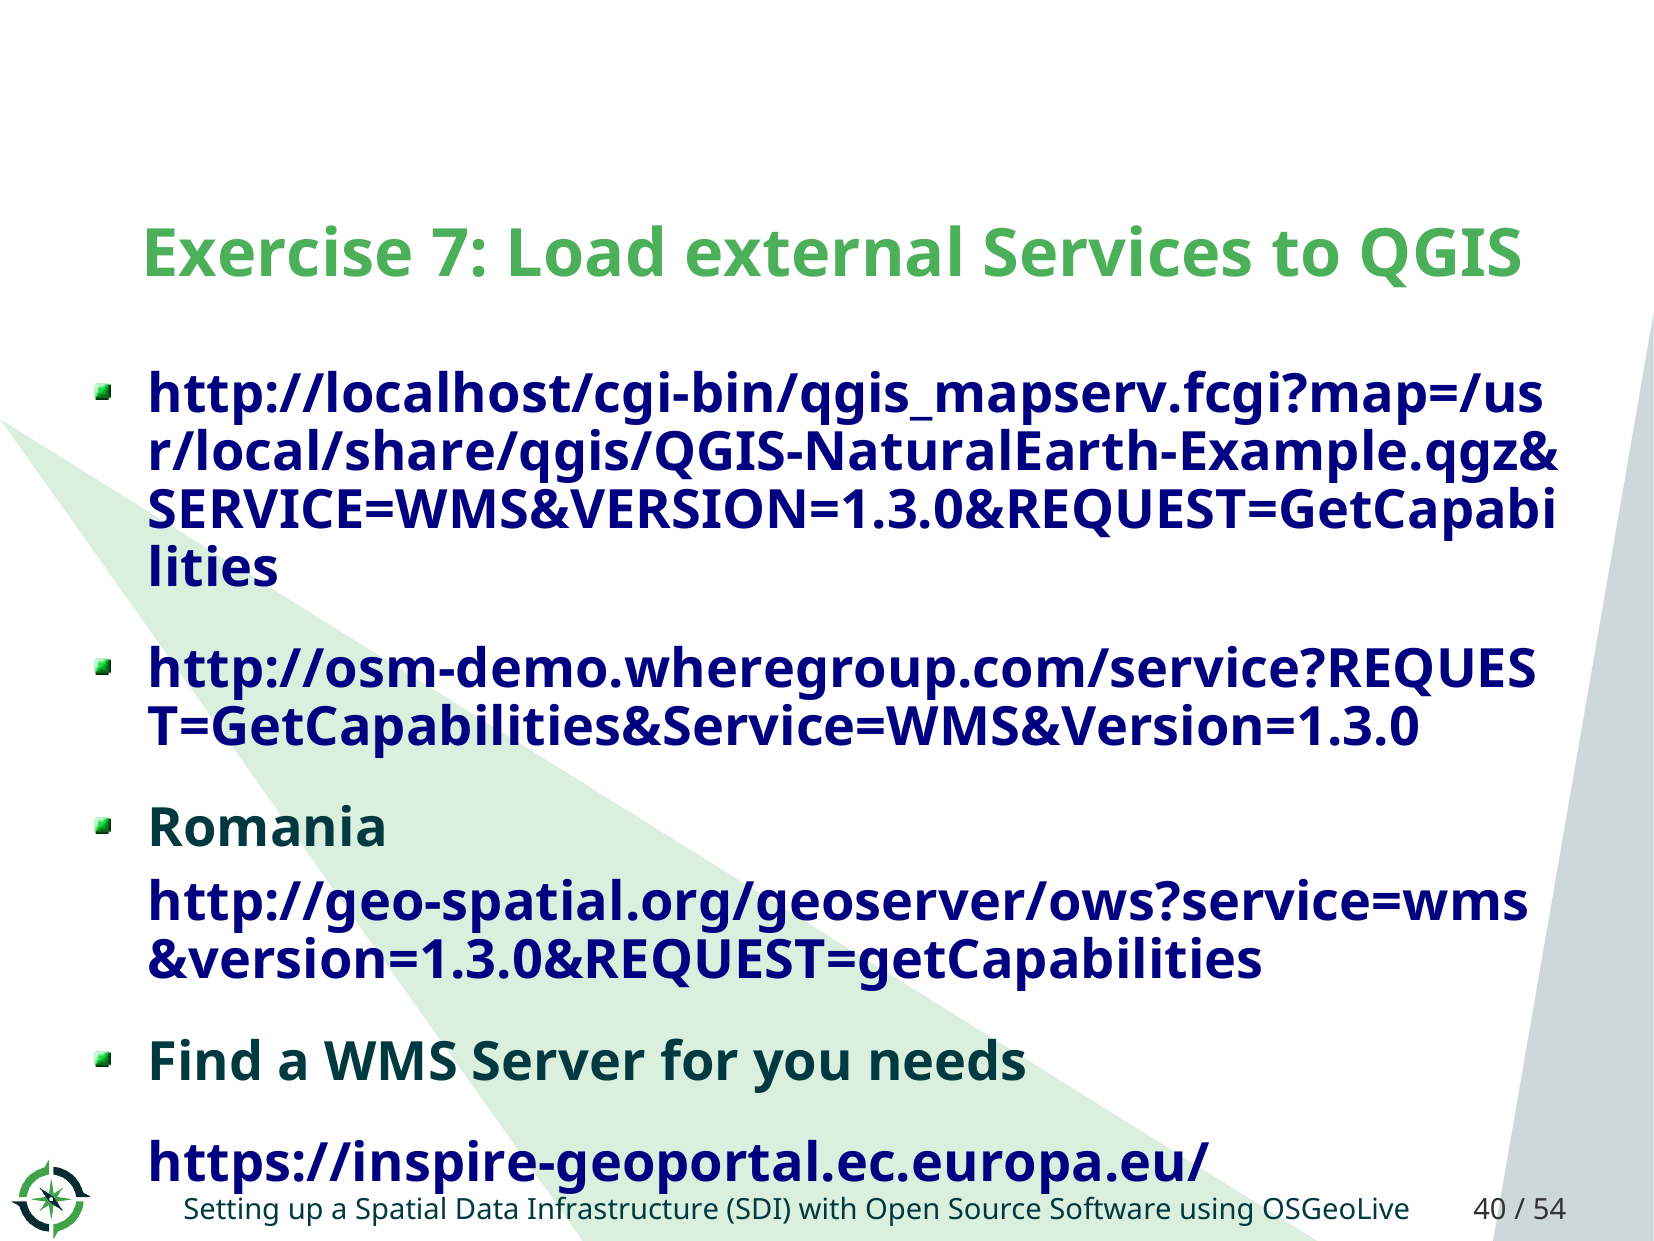

# Exercise 7: Load external Services to QGIS
http://localhost/cgi-bin/qgis_mapserv.fcgi?map=/usr/local/share/qgis/QGIS-NaturalEarth-Example.qgz&SERVICE=WMS&VERSION=1.3.0&REQUEST=GetCapabilities
http://osm-demo.wheregroup.com/service?REQUEST=GetCapabilities&Service=WMS&Version=1.3.0
Romania http://geo-spatial.org/geoserver/ows?service=wms&version=1.3.0&REQUEST=getCapabilities
Find a WMS Server for you needs
https://inspire-geoportal.ec.europa.eu/